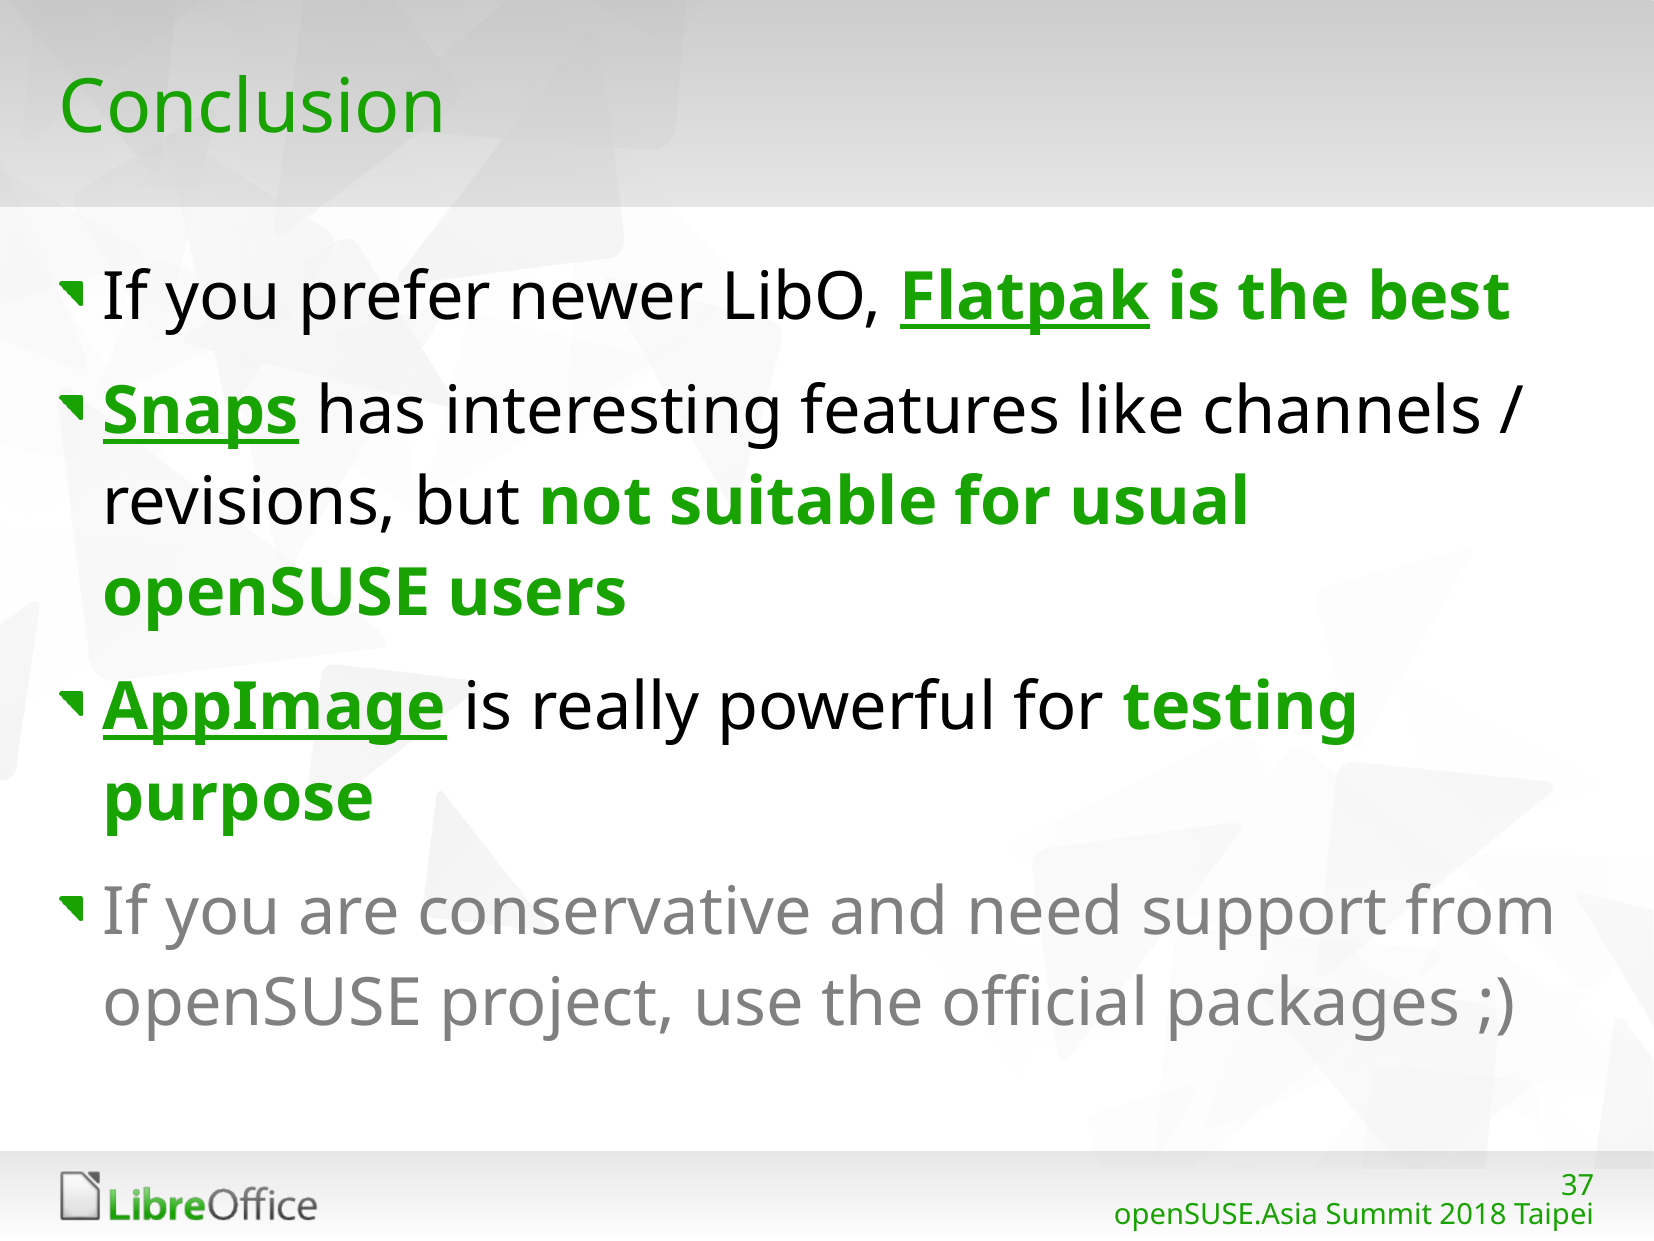

# Conclusion
If you prefer newer LibO, Flatpak is the best
Snaps has interesting features like channels / revisions, but not suitable for usual openSUSE users
AppImage is really powerful for testing purpose
If you are conservative and need support from openSUSE project, use the official packages ;)
37
openSUSE.Asia Summit 2018 Taipei